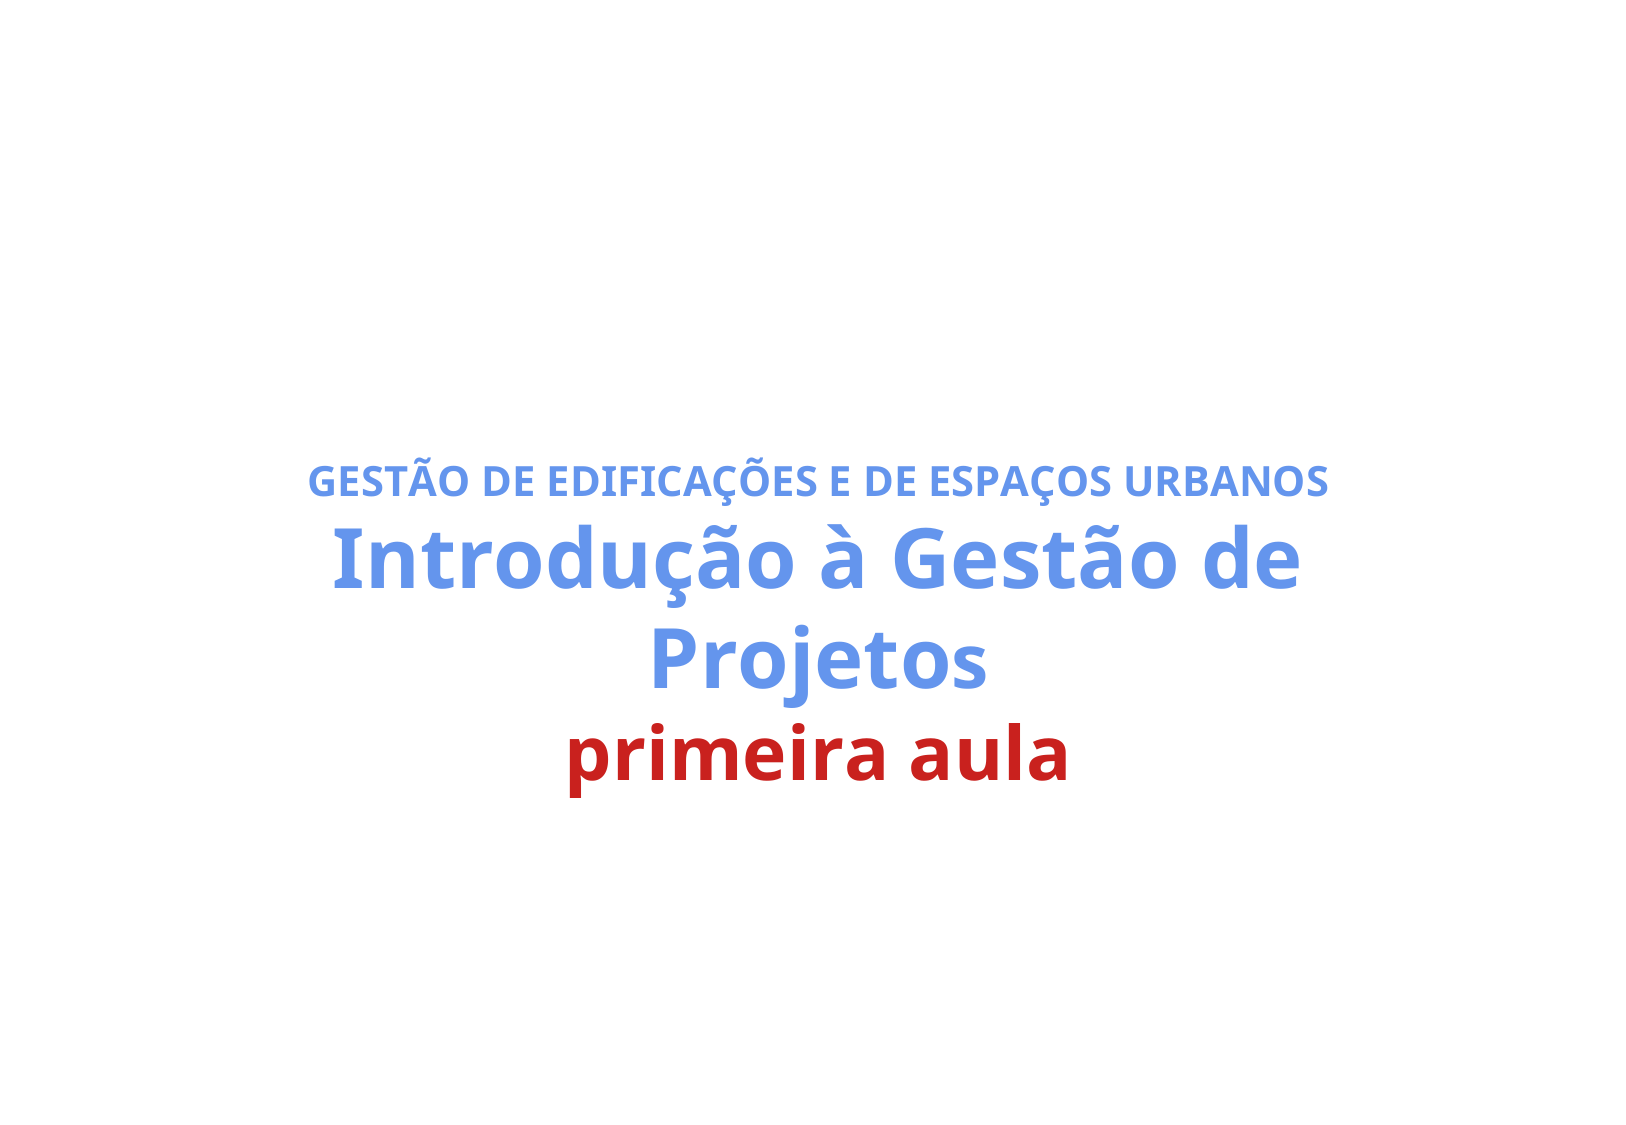

Gestão de Edificações e de Espaços Urbanos
Introdução à Gestão de Projetos
primeira aula